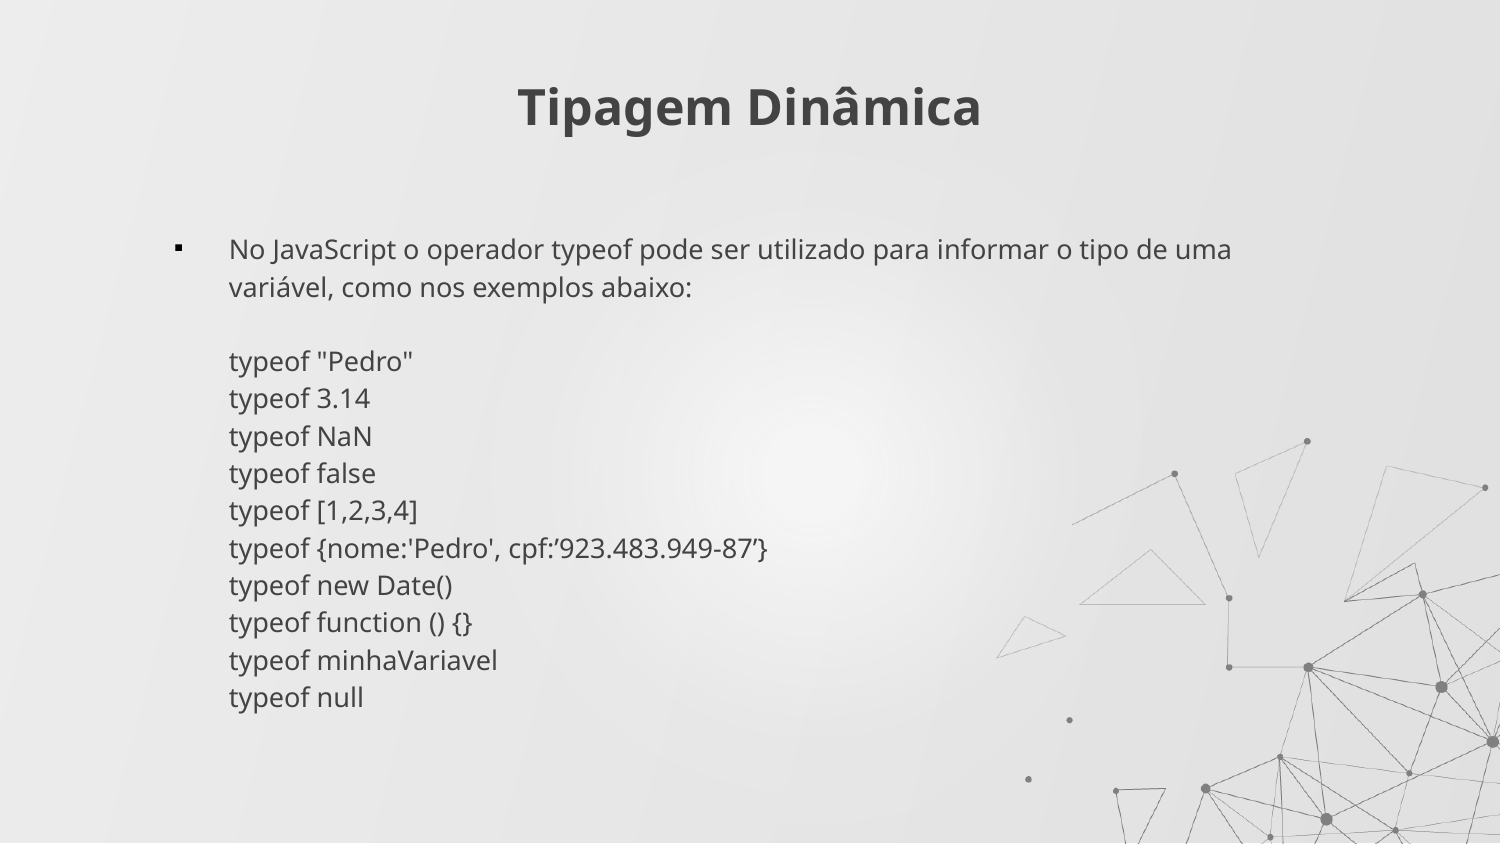

Tipagem Dinâmica
# No JavaScript o operador typeof pode ser utilizado para informar o tipo de uma variável, como nos exemplos abaixo:
typeof "Pedro"
typeof 3.14
typeof NaN
typeof false
typeof [1,2,3,4]
typeof {nome:'Pedro', cpf:’923.483.949-87’}
typeof new Date()
typeof function () {}
typeof minhaVariavel
typeof null